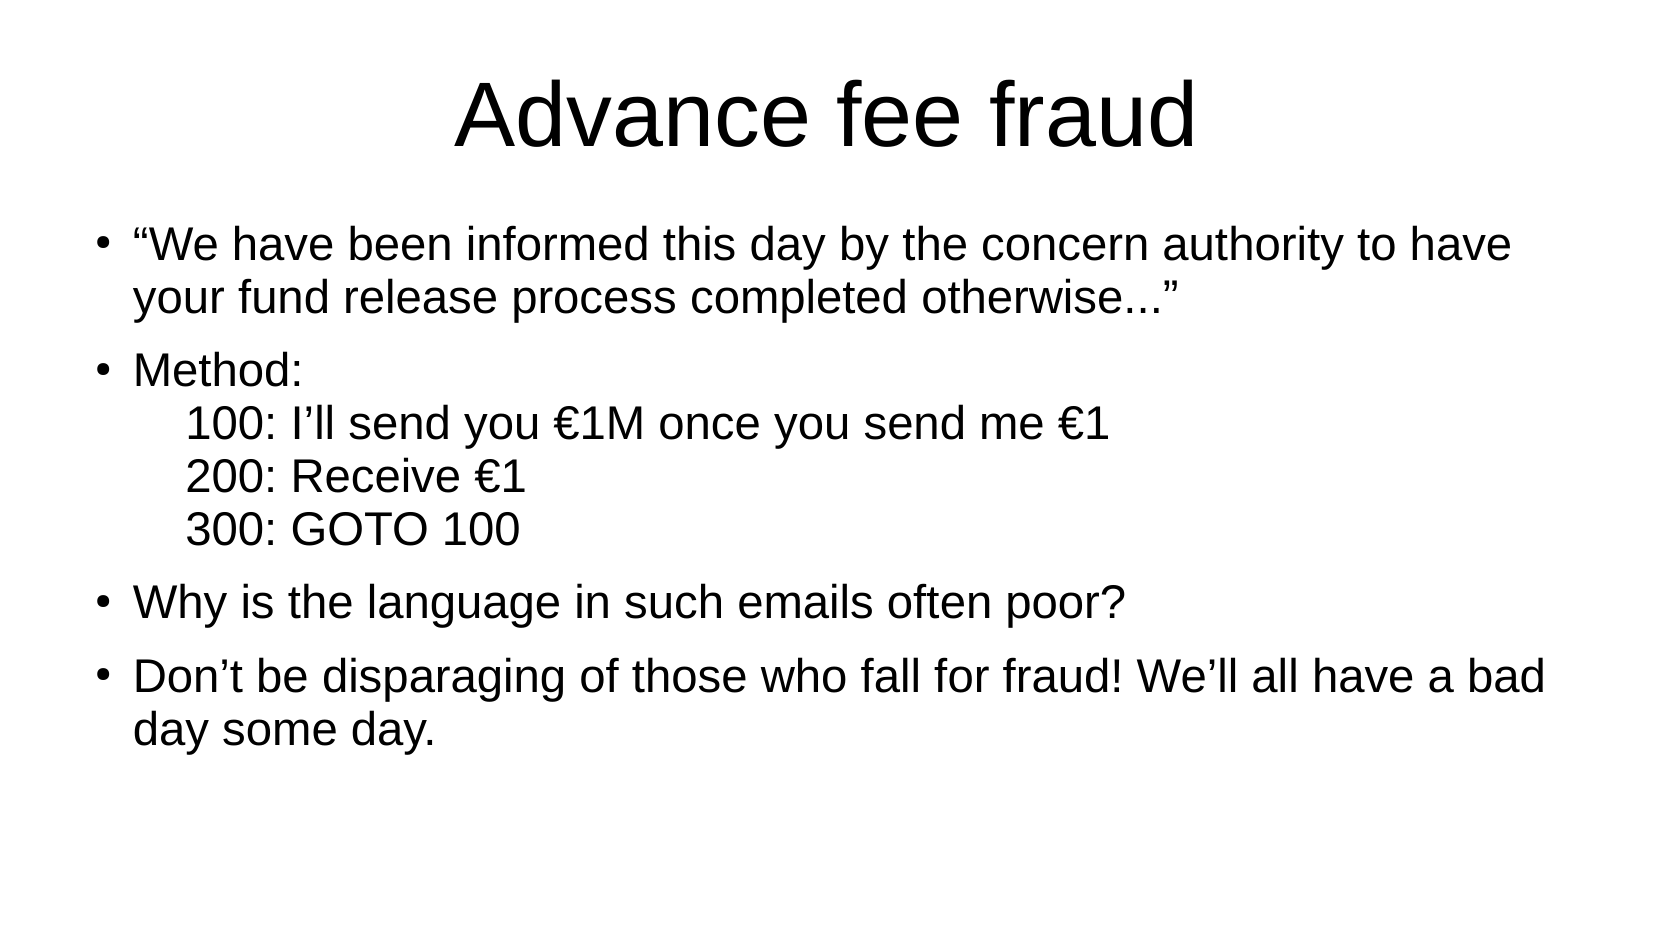

# Advance fee fraud
“We have been informed this day by the concern authority to have your fund release process completed otherwise...”
Method:
	100: I’ll send you €1M once you send me €1
	200: Receive €1
	300: GOTO 100
Why is the language in such emails often poor?
Don’t be disparaging of those who fall for fraud! We’ll all have a bad day some day.